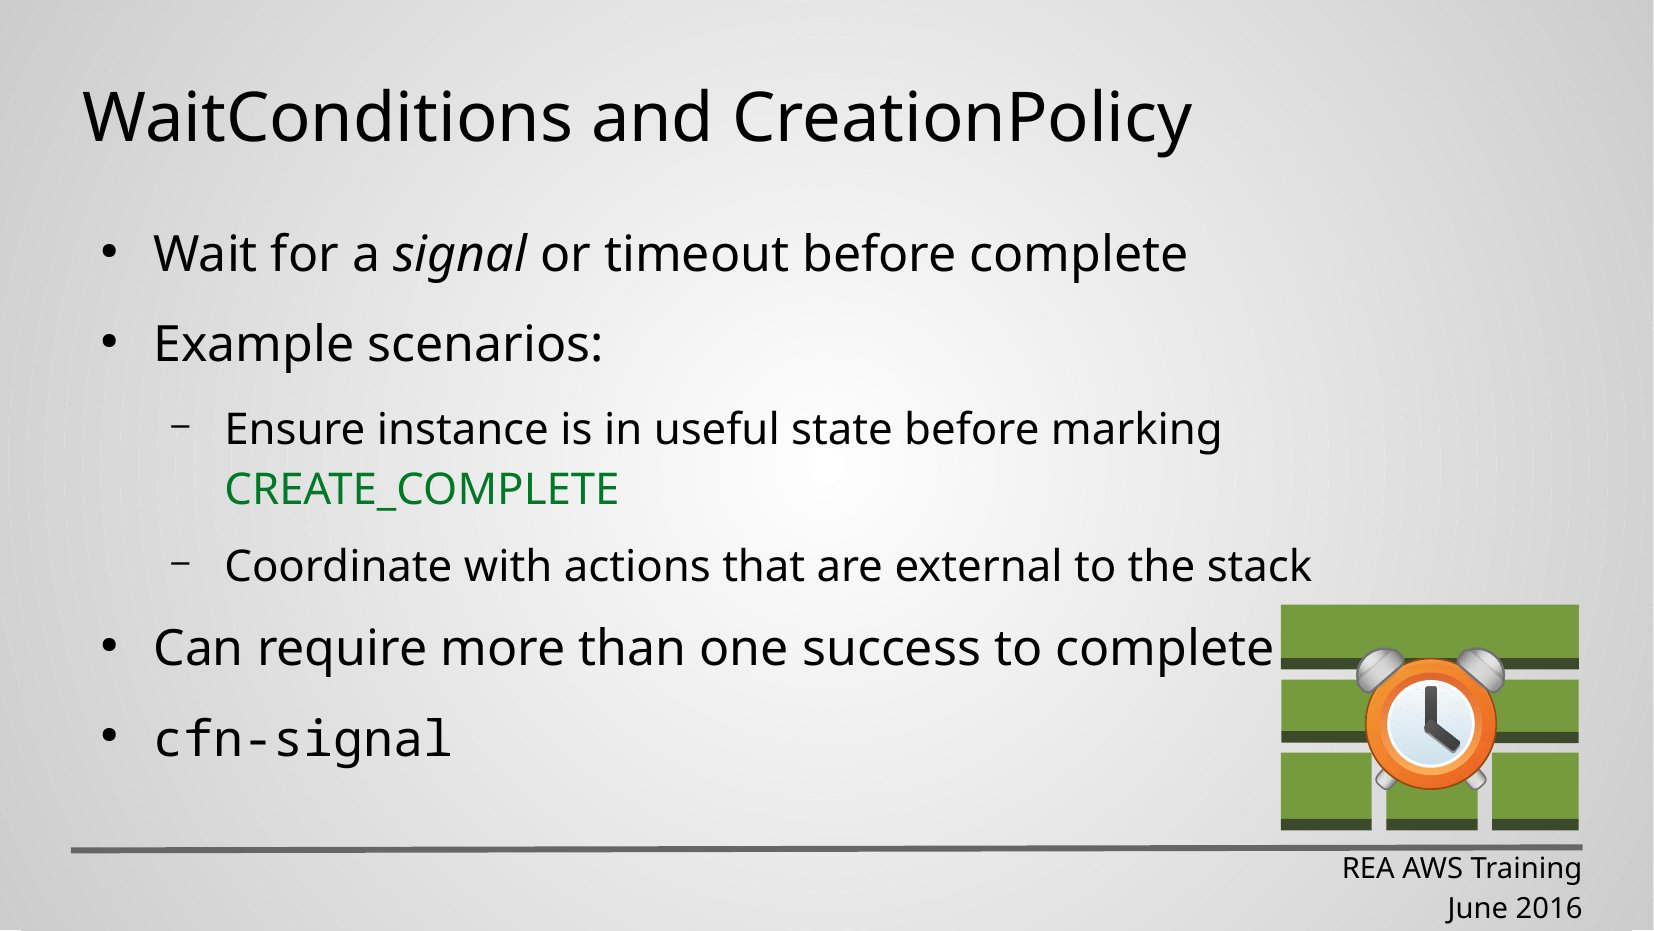

# WaitConditions and CreationPolicy
Wait for a signal or timeout before complete
Example scenarios:
Ensure instance is in useful state before marking CREATE_COMPLETE
Coordinate with actions that are external to the stack
Can require more than one success to complete
cfn-signal